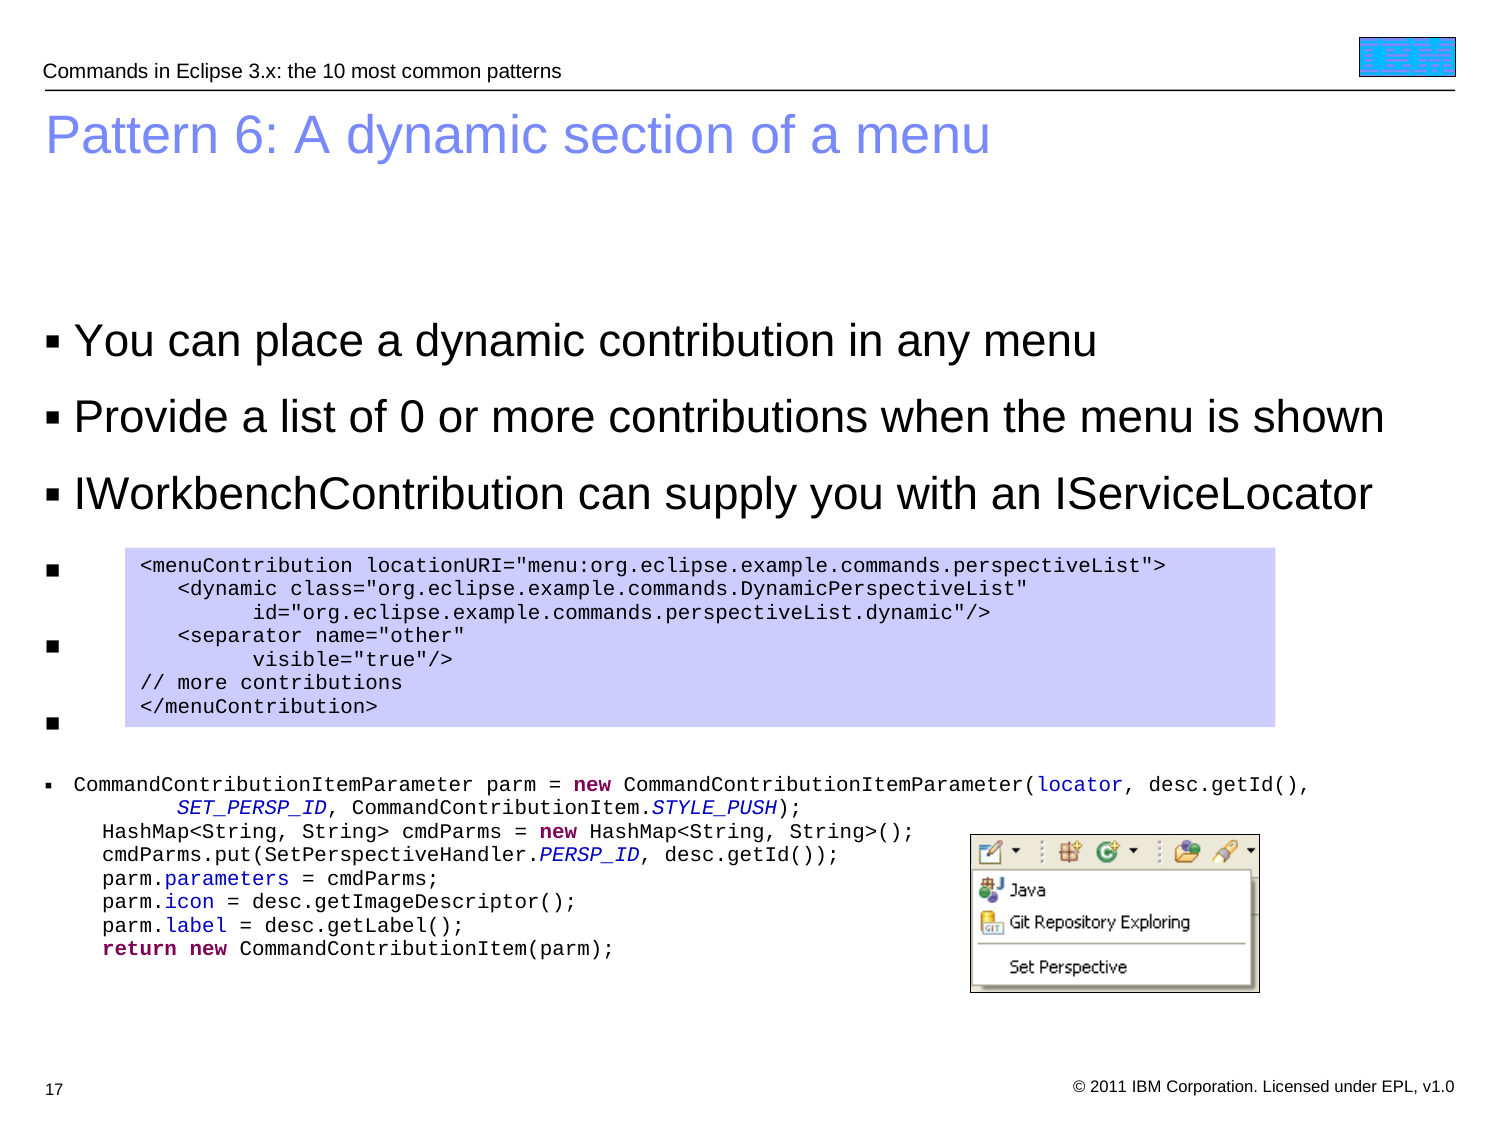

Commands in Eclipse 3.x: the 10 most common patterns
# Pattern 6: A dynamic section of a menu
You can place a dynamic contribution in any menu
Provide a list of 0 or more contributions when the menu is shown
IWorkbenchContribution can supply you with an IServiceLocator
CommandContributionItemParameter parm = new CommandContributionItemParameter(locator, desc.getId(),
	SET_PERSP_ID, CommandContributionItem.STYLE_PUSH);
HashMap<String, String> cmdParms = new HashMap<String, String>();
cmdParms.put(SetPerspectiveHandler.PERSP_ID, desc.getId());
parm.parameters = cmdParms;
parm.icon = desc.getImageDescriptor();
parm.label = desc.getLabel();
return new CommandContributionItem(parm);
<menuContribution locationURI="menu:org.eclipse.example.commands.perspectiveList">
 <dynamic class="org.eclipse.example.commands.DynamicPerspectiveList"
 id="org.eclipse.example.commands.perspectiveList.dynamic"/>
 <separator name="other"
 visible="true"/>
// more contributions
</menuContribution>
17